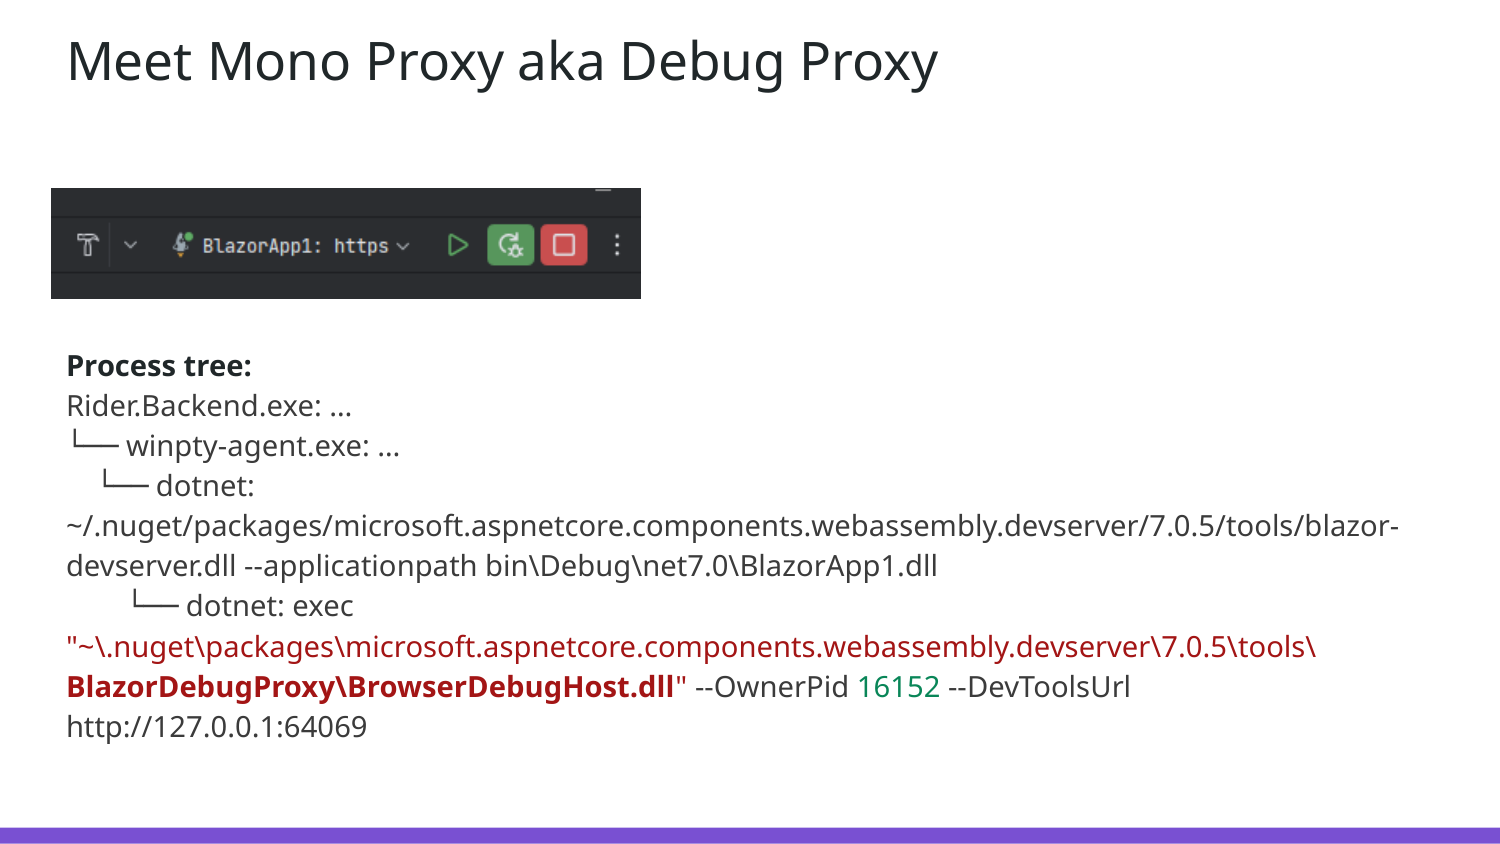

# Meet Mono Proxy aka Debug Proxy
Process tree:
Rider.Backend.exe: …
└── winpty-agent.exe: …
 └── dotnet:
~/.nuget/packages/microsoft.aspnetcore.components.webassembly.devserver/7.0.5/tools/blazor-devserver.dll --applicationpath bin\Debug\net7.0\BlazorApp1.dll
 └── dotnet: exec
"~\.nuget\packages\microsoft.aspnetcore.components.webassembly.devserver\7.0.5\tools\BlazorDebugProxy\BrowserDebugHost.dll" --OwnerPid 16152 --DevToolsUrl http://127.0.0.1:64069